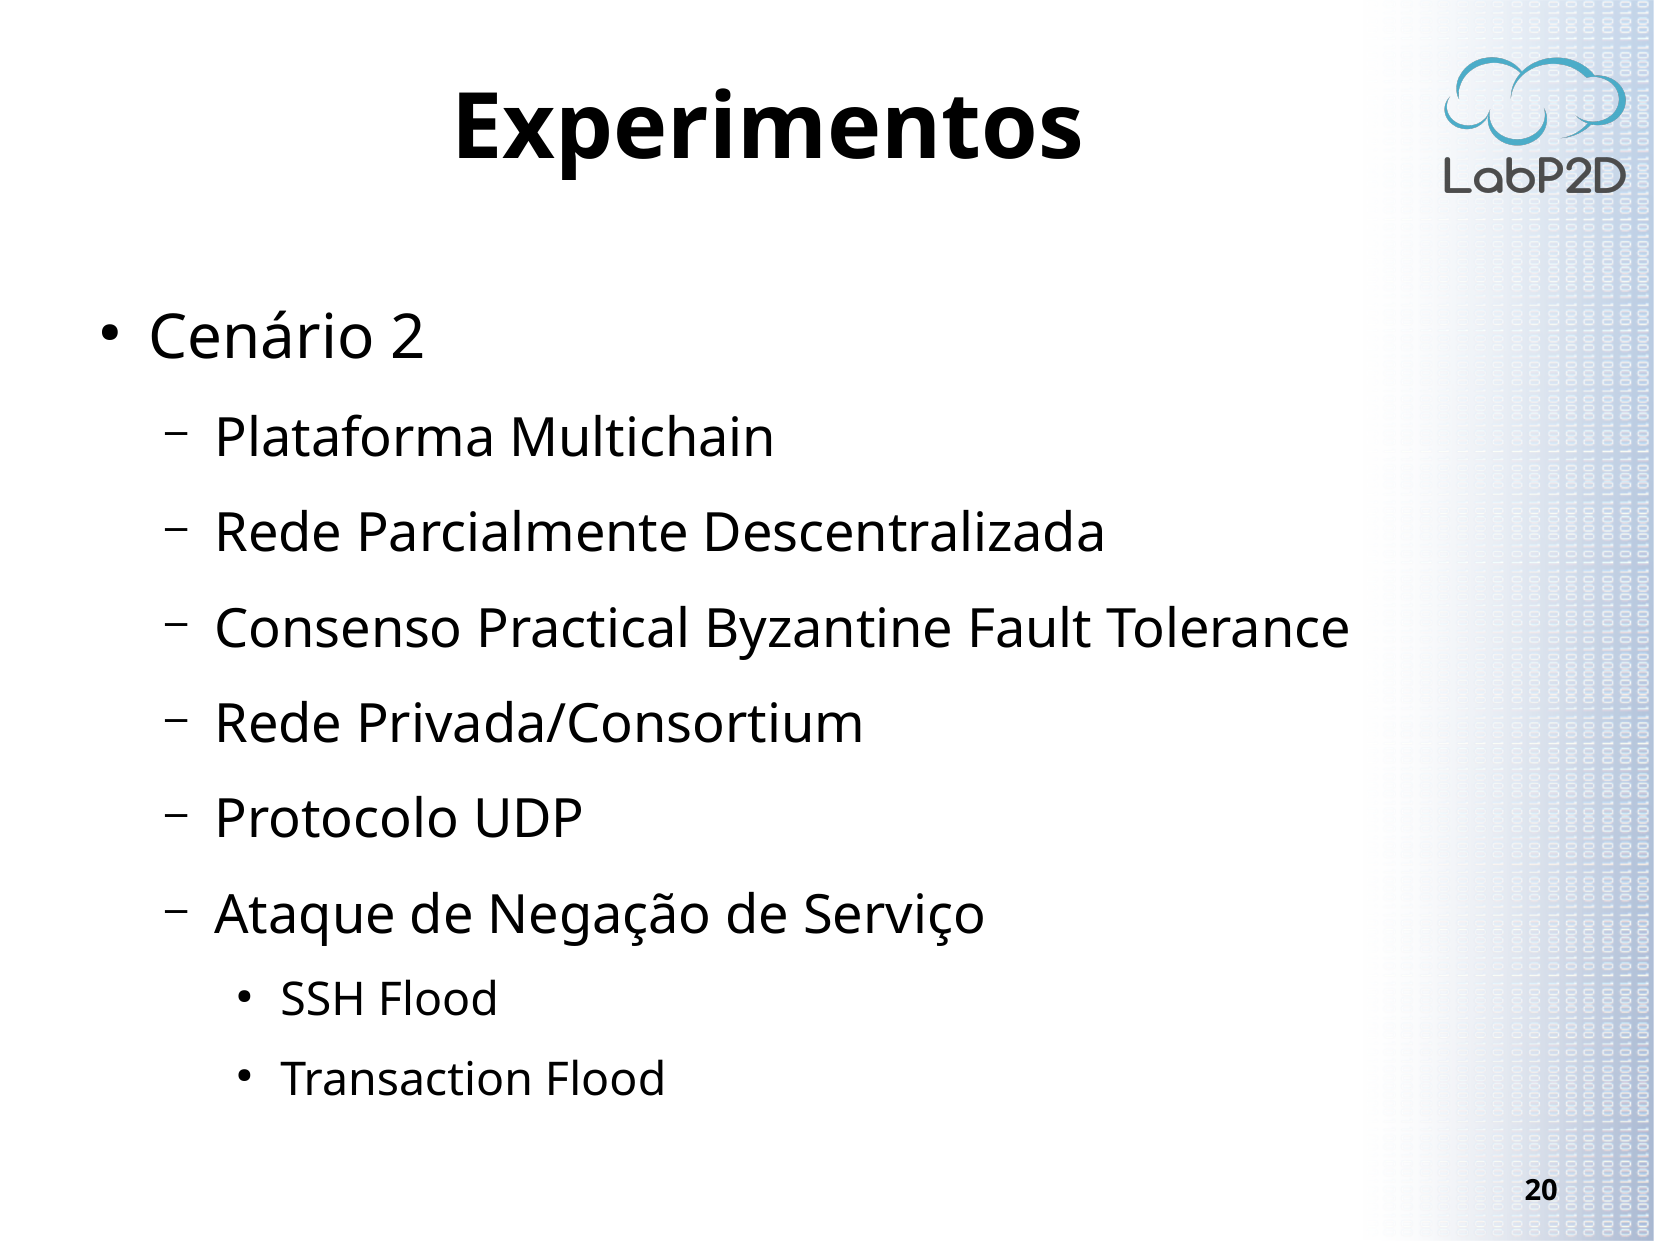

# Experimentos
Cenário 2
Plataforma Multichain
Rede Parcialmente Descentralizada
Consenso Practical Byzantine Fault Tolerance
Rede Privada/Consortium
Protocolo UDP
Ataque de Negação de Serviço
SSH Flood
Transaction Flood
20